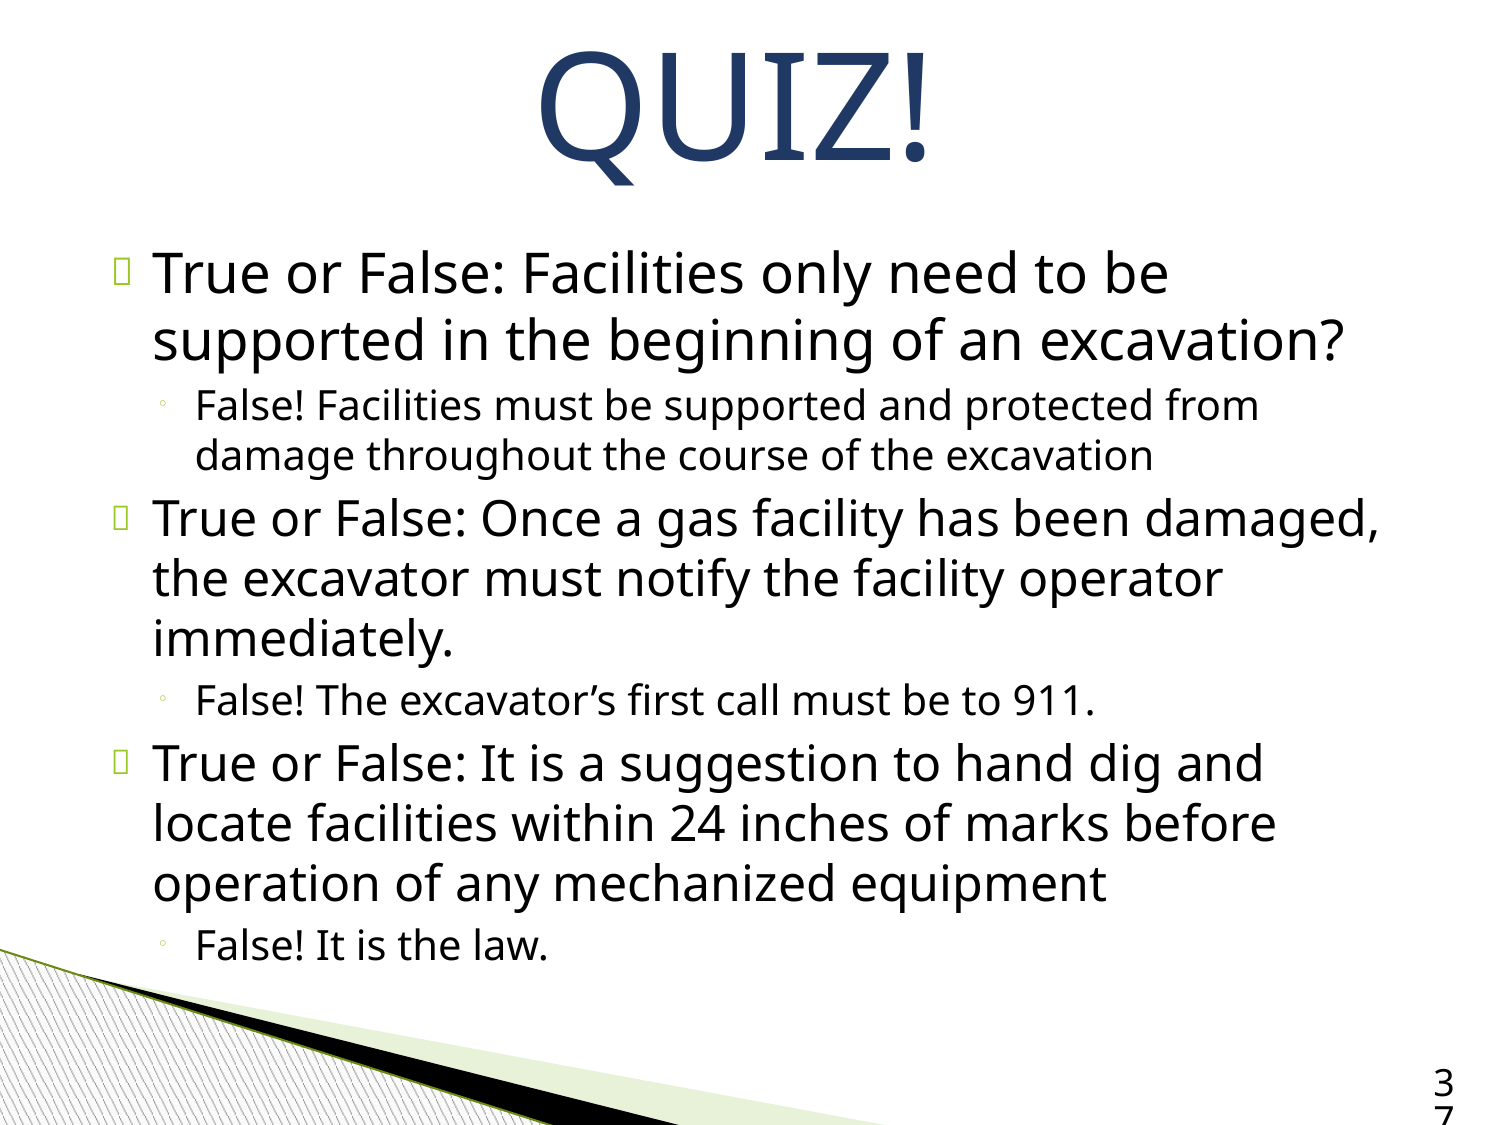

QUIZ!
# True or False: Facilities only need to be supported in the beginning of an excavation?
False! Facilities must be supported and protected from damage throughout the course of the excavation
True or False: Once a gas facility has been damaged, the excavator must notify the facility operator immediately.
False! The excavator’s first call must be to 911.
True or False: It is a suggestion to hand dig and locate facilities within 24 inches of marks before operation of any mechanized equipment
False! It is the law.